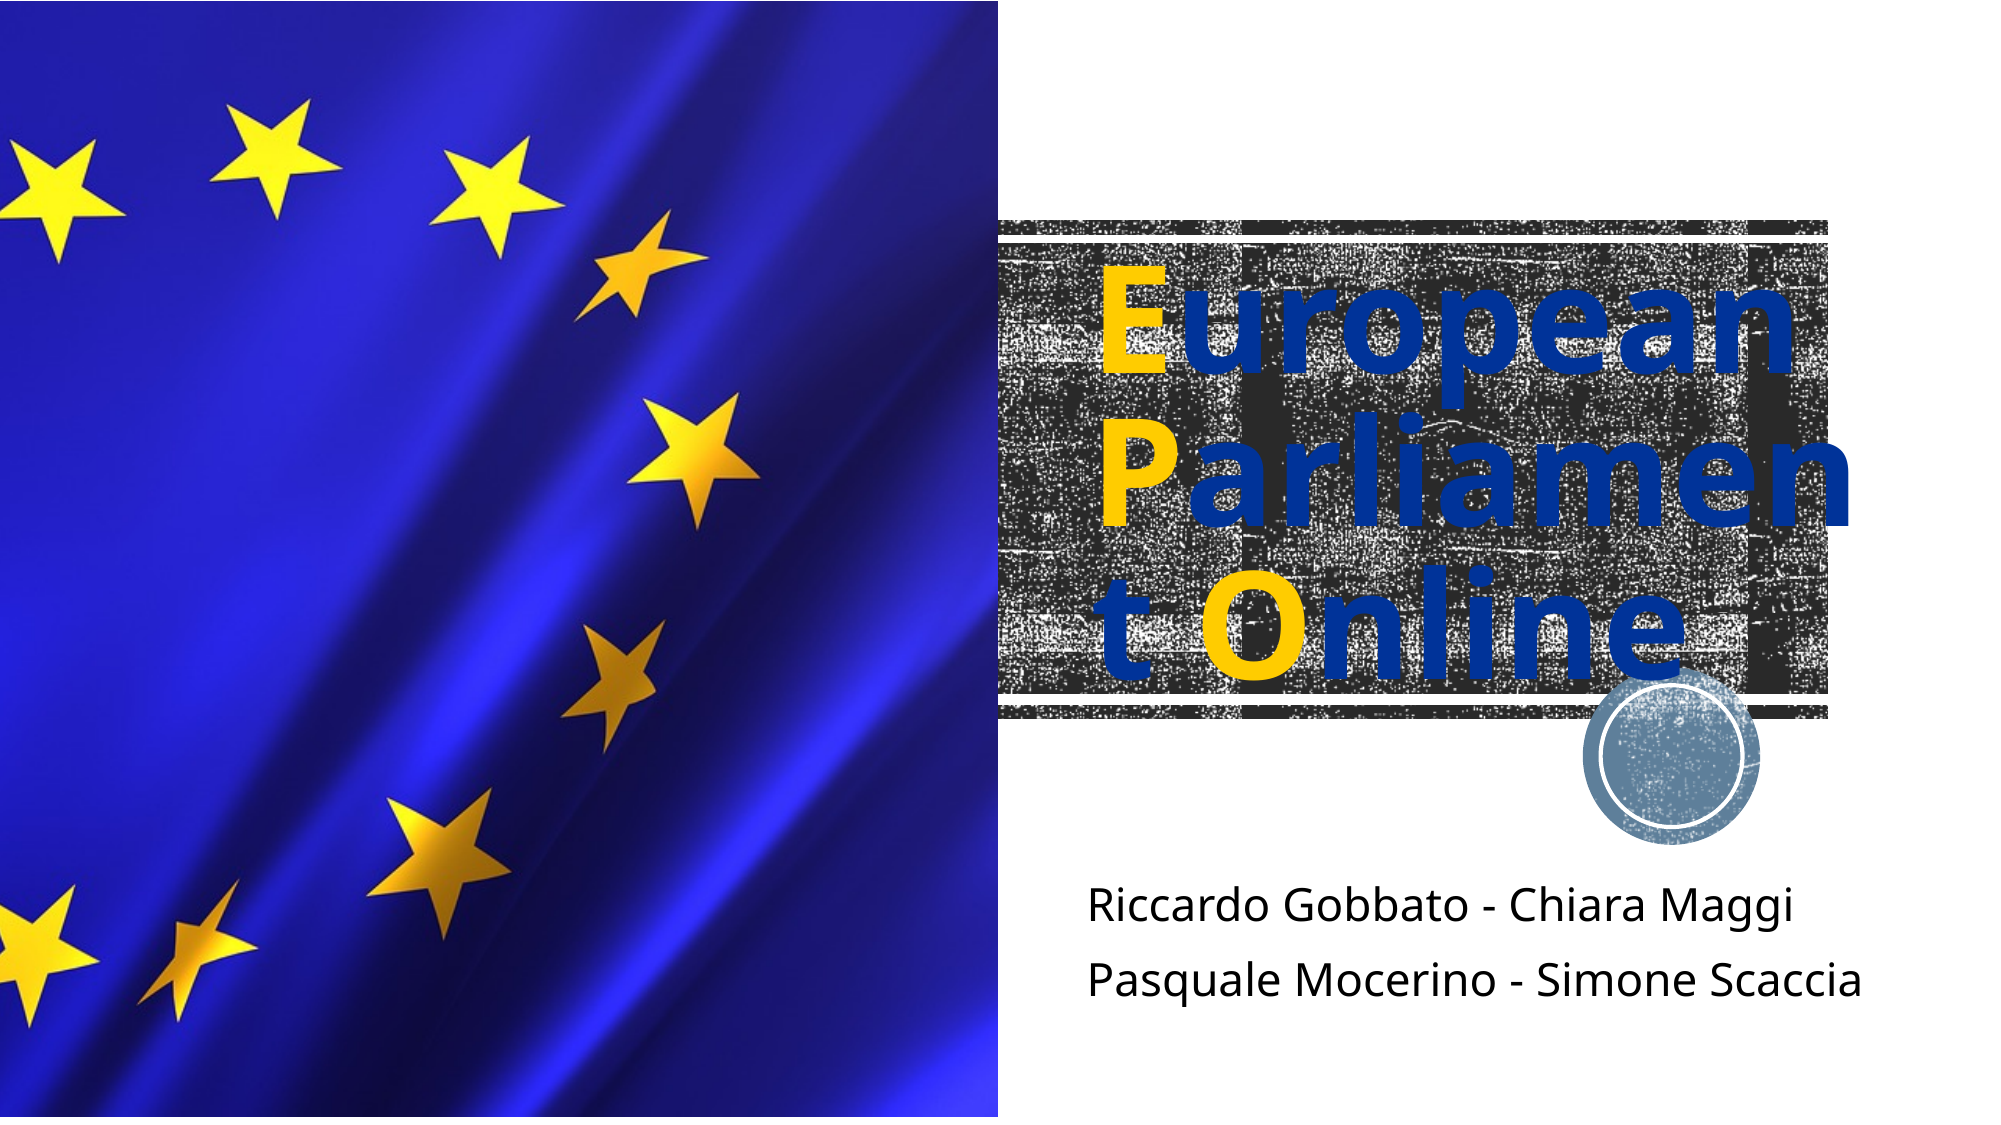

# European Parliament Online
Riccardo Gobbato - Chiara Maggi
Pasquale Mocerino - Simone Scaccia